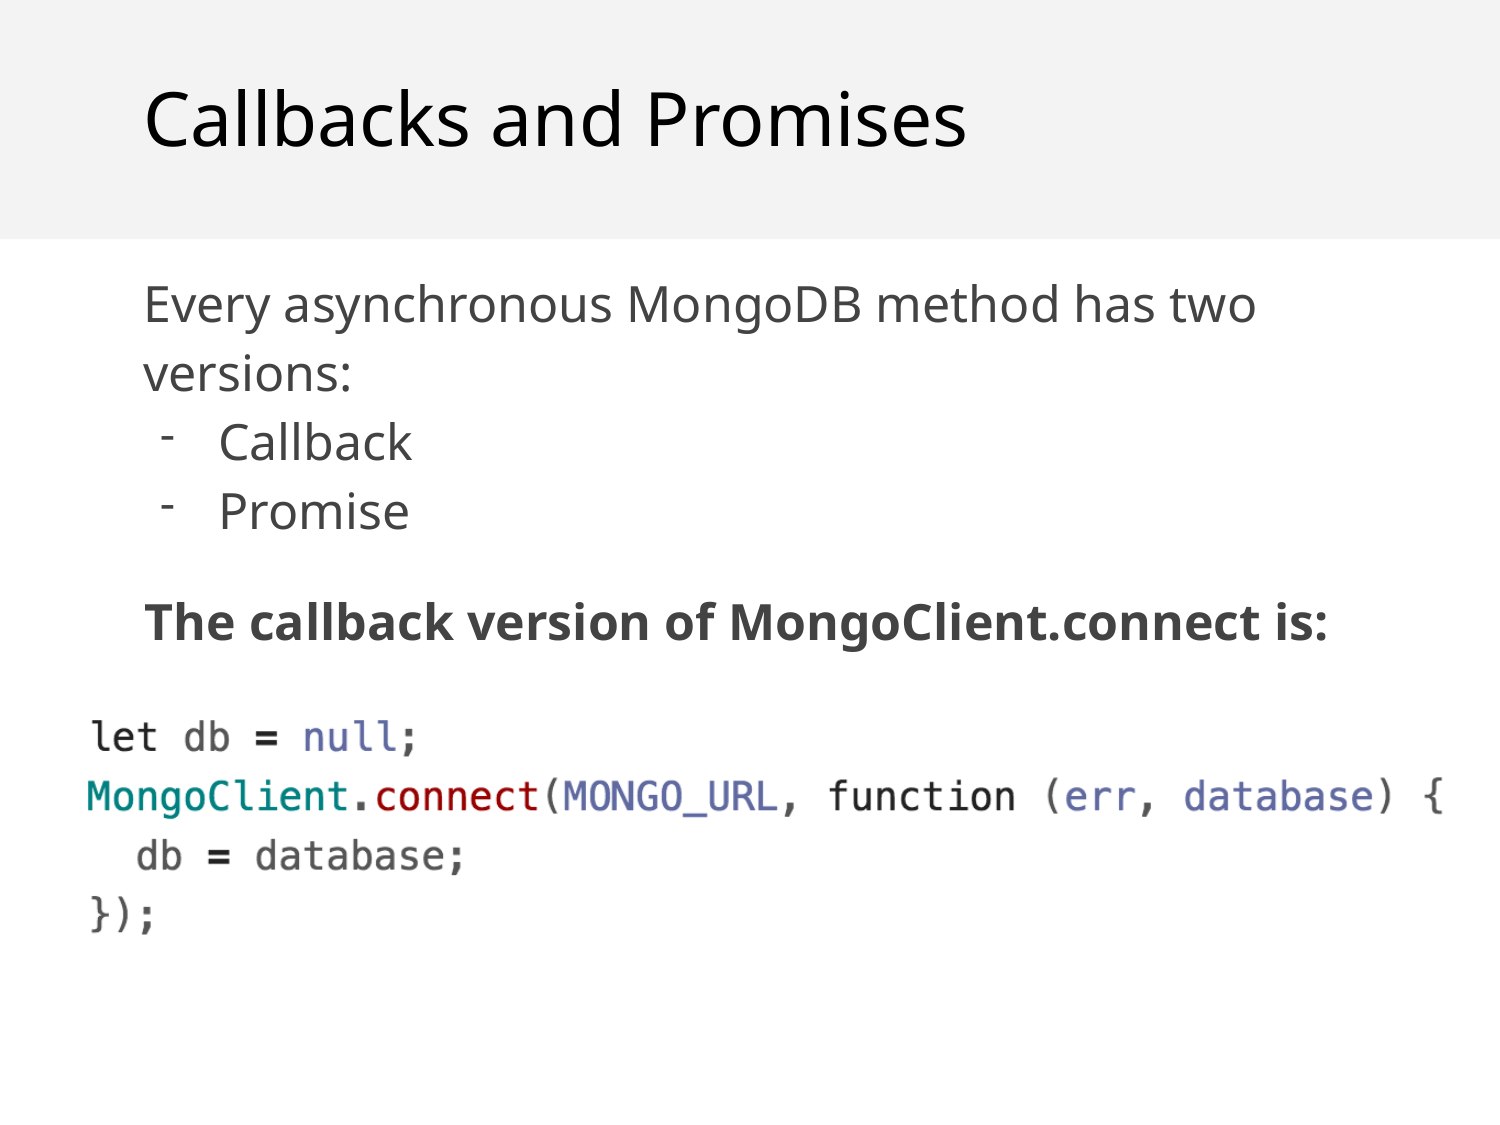

# Callbacks and Promises
Every asynchronous MongoDB method has two versions:
Callback
Promise
The callback version of MongoClient.connect is: